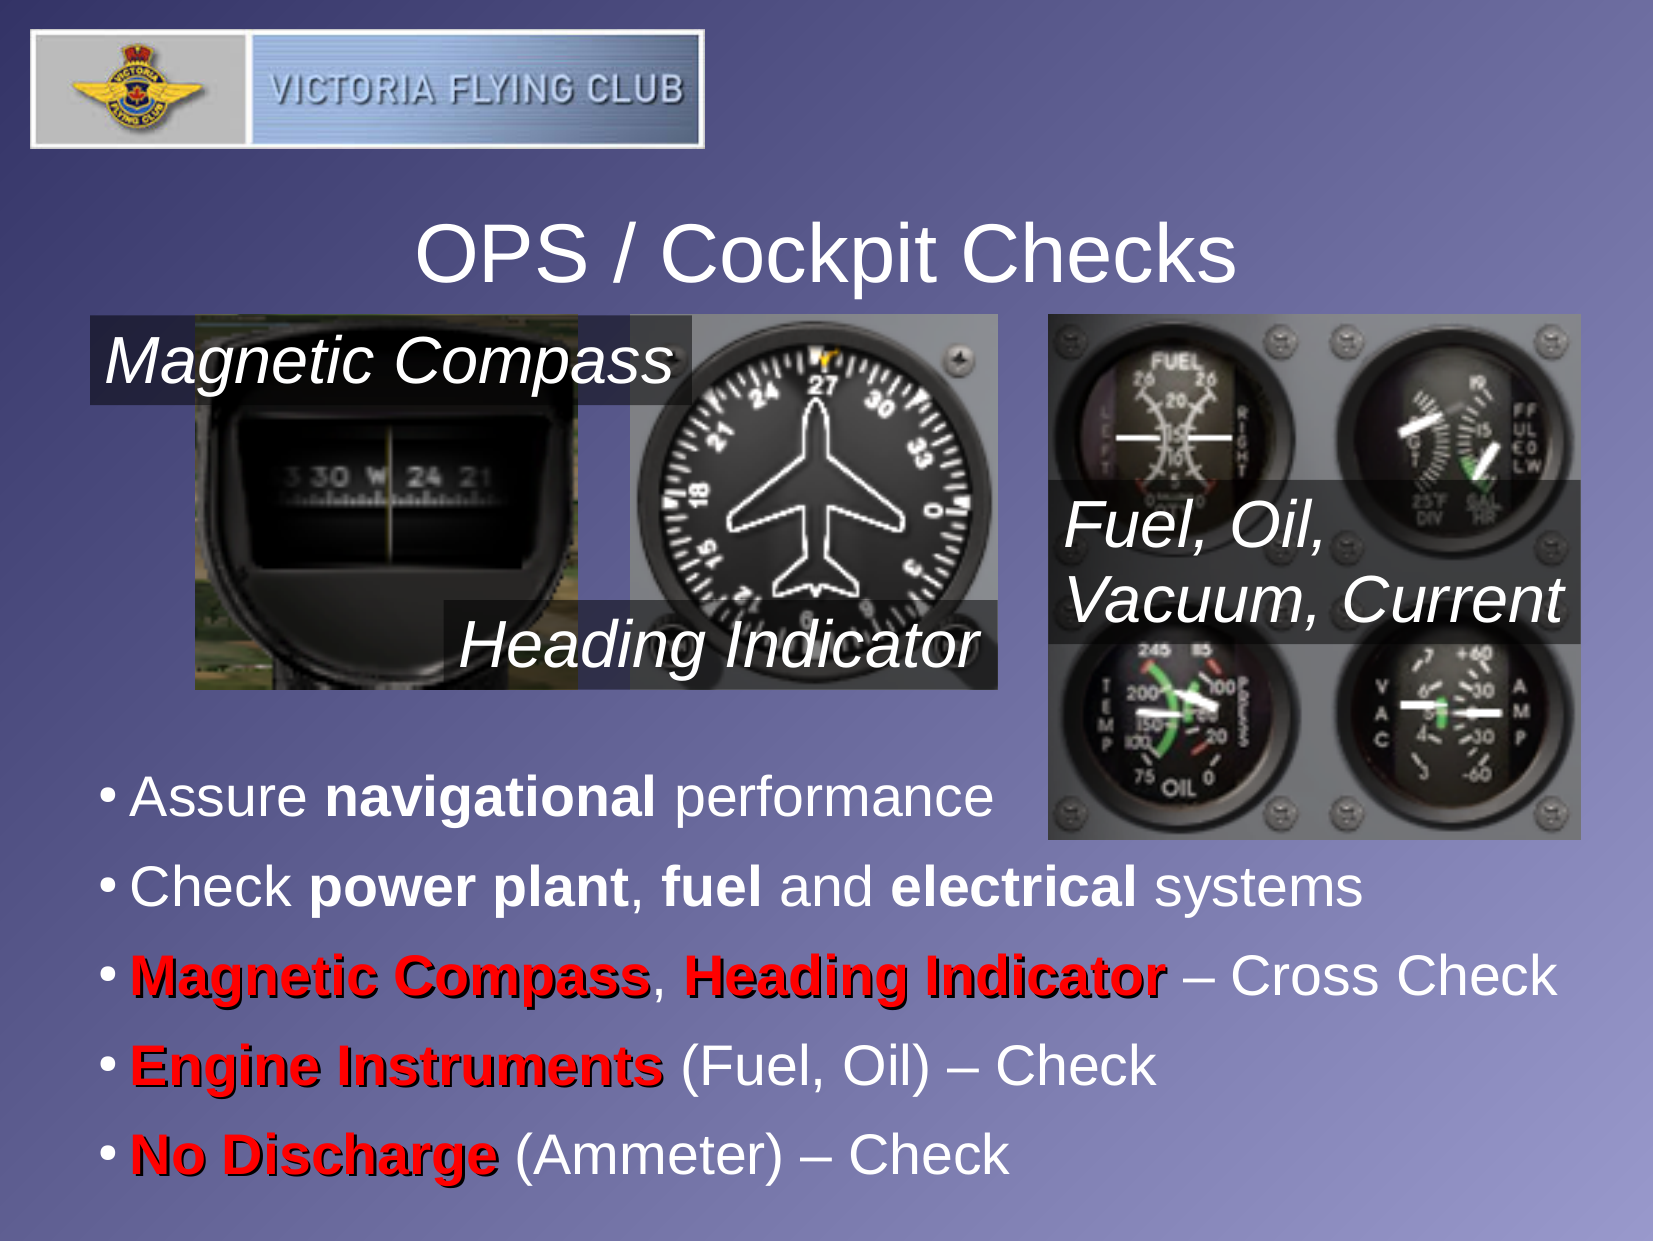

# OPS / Cockpit Checks
Magnetic Compass
Fuel, Oil,
Vacuum, Current
Heading Indicator
Assure navigational performance
Check power plant, fuel and electrical systems
Magnetic Compass, Heading Indicator – Cross Check
Engine Instruments (Fuel, Oil) – Check
No Discharge (Ammeter) – Check